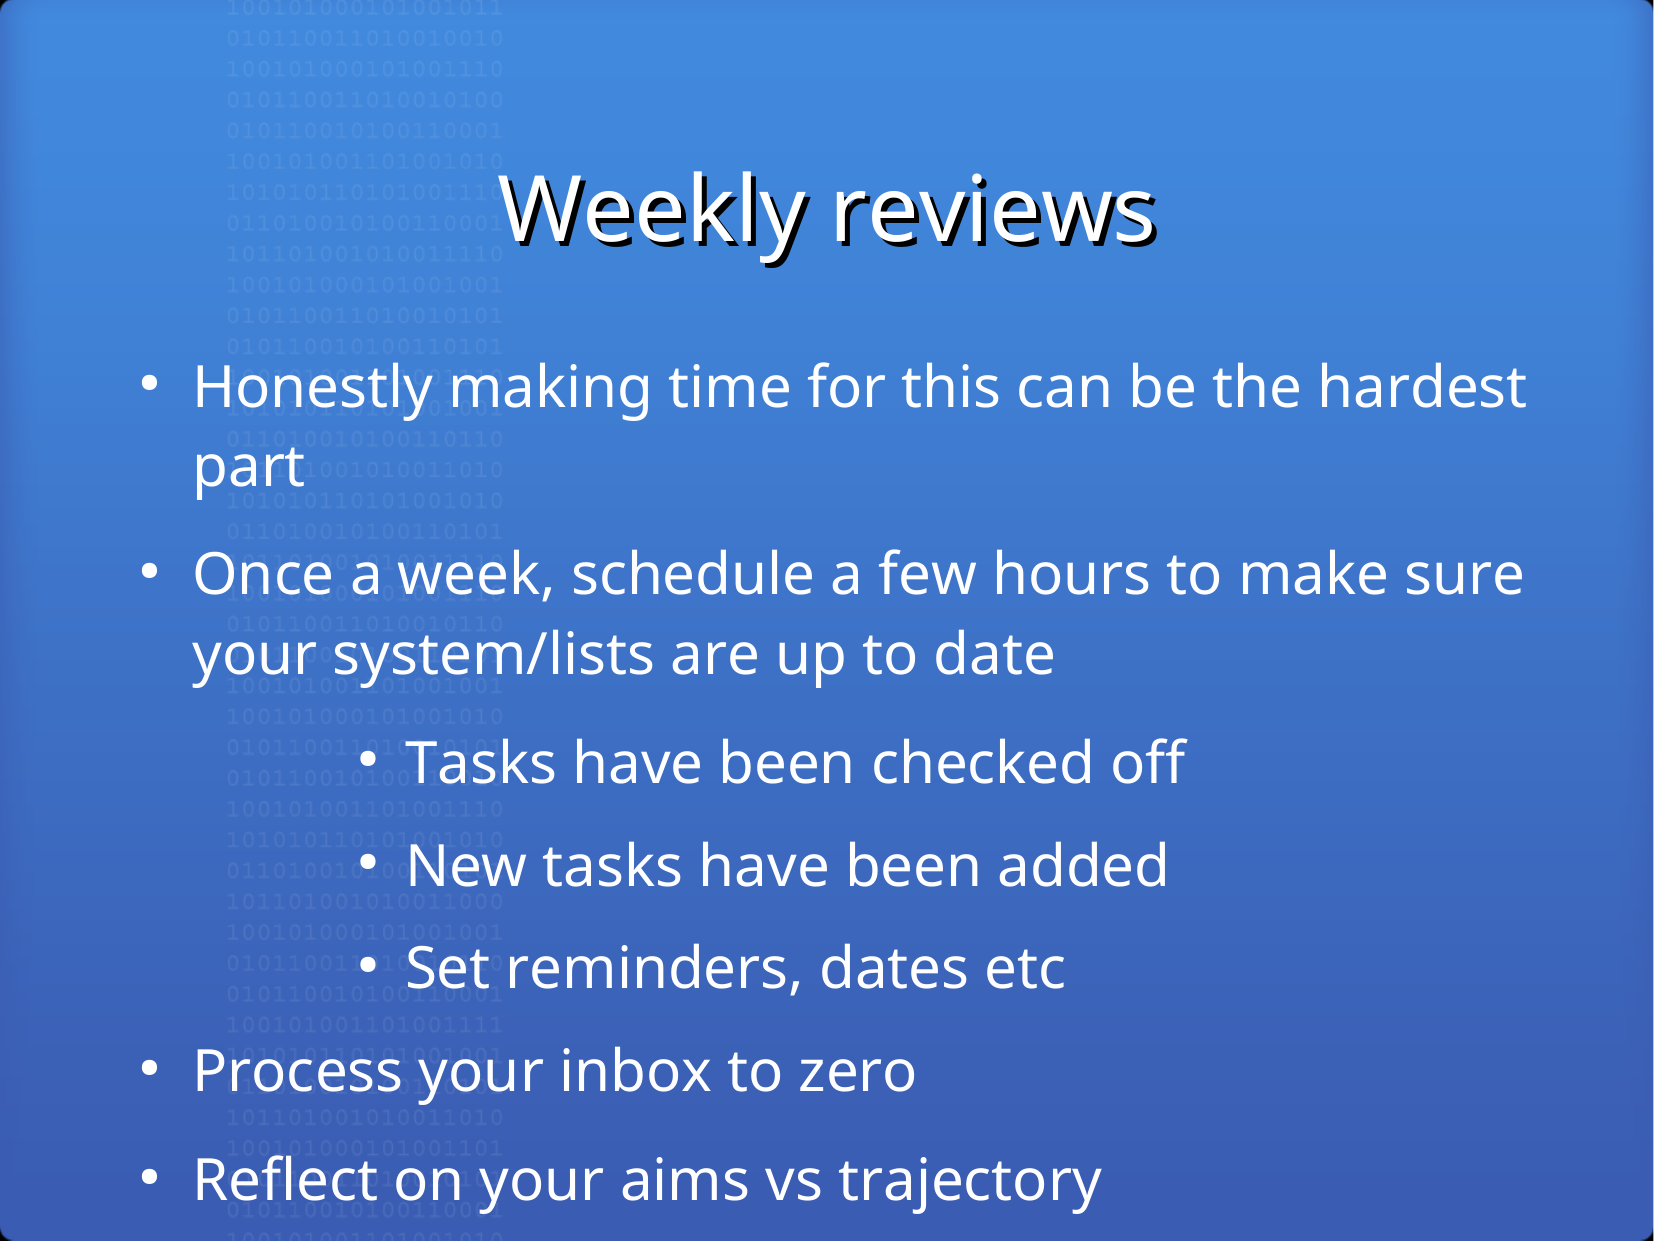

# Weekly reviews
Honestly making time for this can be the hardest part
Once a week, schedule a few hours to make sure your system/lists are up to date
Tasks have been checked off
New tasks have been added
Set reminders, dates etc
Process your inbox to zero
Reflect on your aims vs trajectory